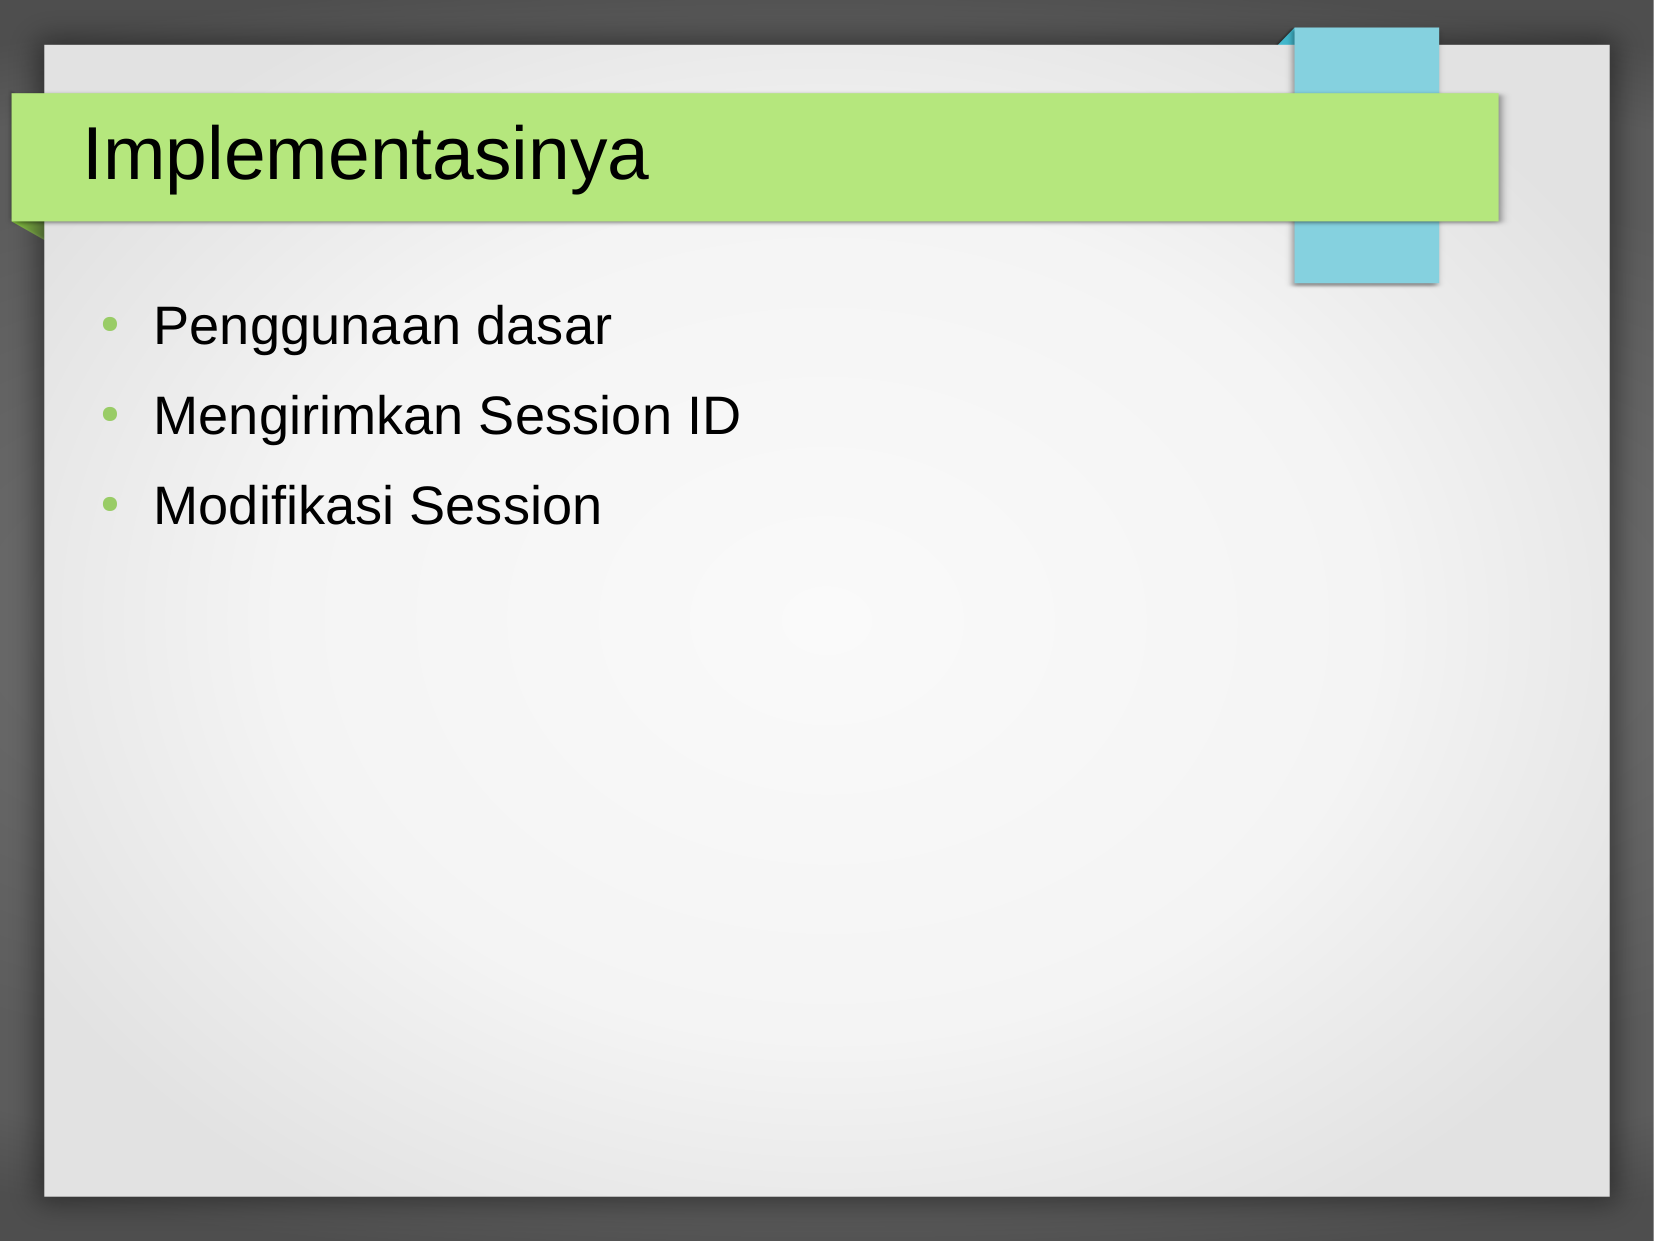

# Implementasinya
Penggunaan dasar
Mengirimkan Session ID
Modifikasi Session